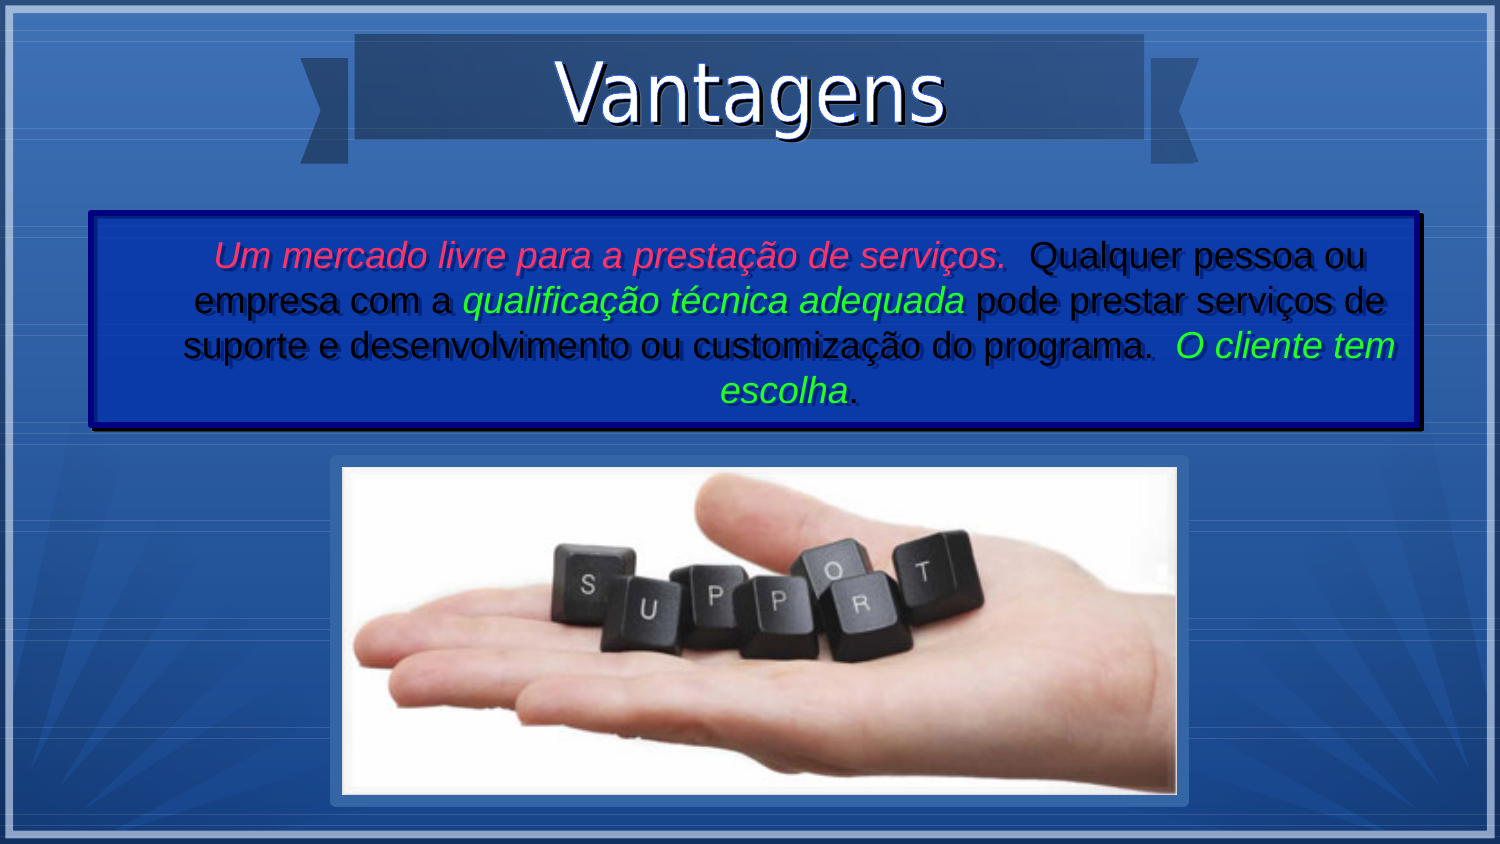

# Vantagens
Um mercado livre para a prestação de serviços. Qualquer pessoa ou empresa com a qualificação técnica adequada pode prestar serviços de suporte e desenvolvimento ou customização do programa. O cliente tem escolha.